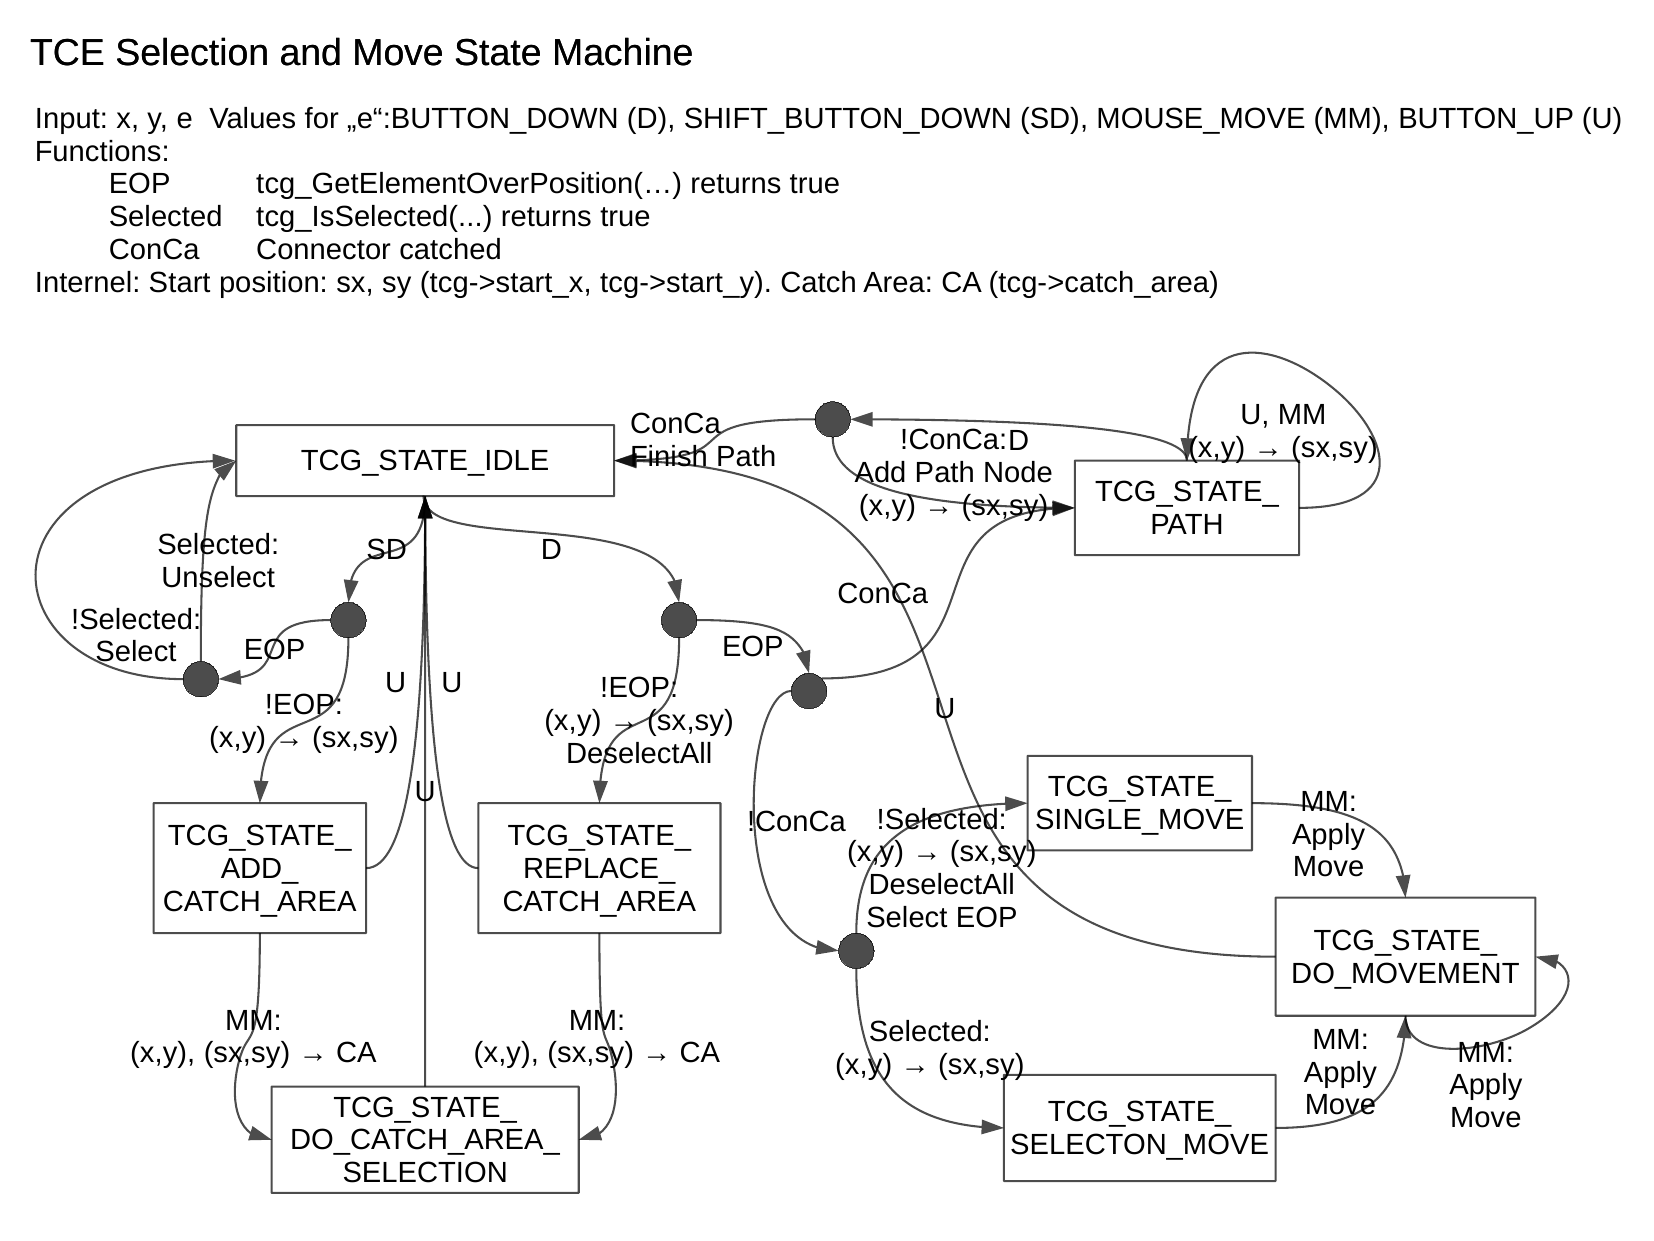

TCE Selection and Move State Machine
TCE Selection and Move State Machine
Input: x, y, e Values for „e“:BUTTON_DOWN (D), SHIFT_BUTTON_DOWN (SD), MOUSE_MOVE (MM), BUTTON_UP (U)
Functions:
	EOP		tcg_GetElementOverPosition(…) returns true
	Selected	tcg_IsSelected(...) returns true
	ConCa	Connector catched
Internel: Start position: sx, sy (tcg->start_x, tcg->start_y). Catch Area: CA (tcg->catch_area)
TCG_STATE_IDLE
TCG_STATE_
PATH
TCG_STATE_
SINGLE_MOVE
TCG_STATE_
ADD_
CATCH_AREA
TCG_STATE_
REPLACE_
CATCH_AREA
TCG_STATE_
DO_MOVEMENT
TCG_STATE_
SELECTON_MOVE
TCG_STATE_
DO_CATCH_AREA_
SELECTION